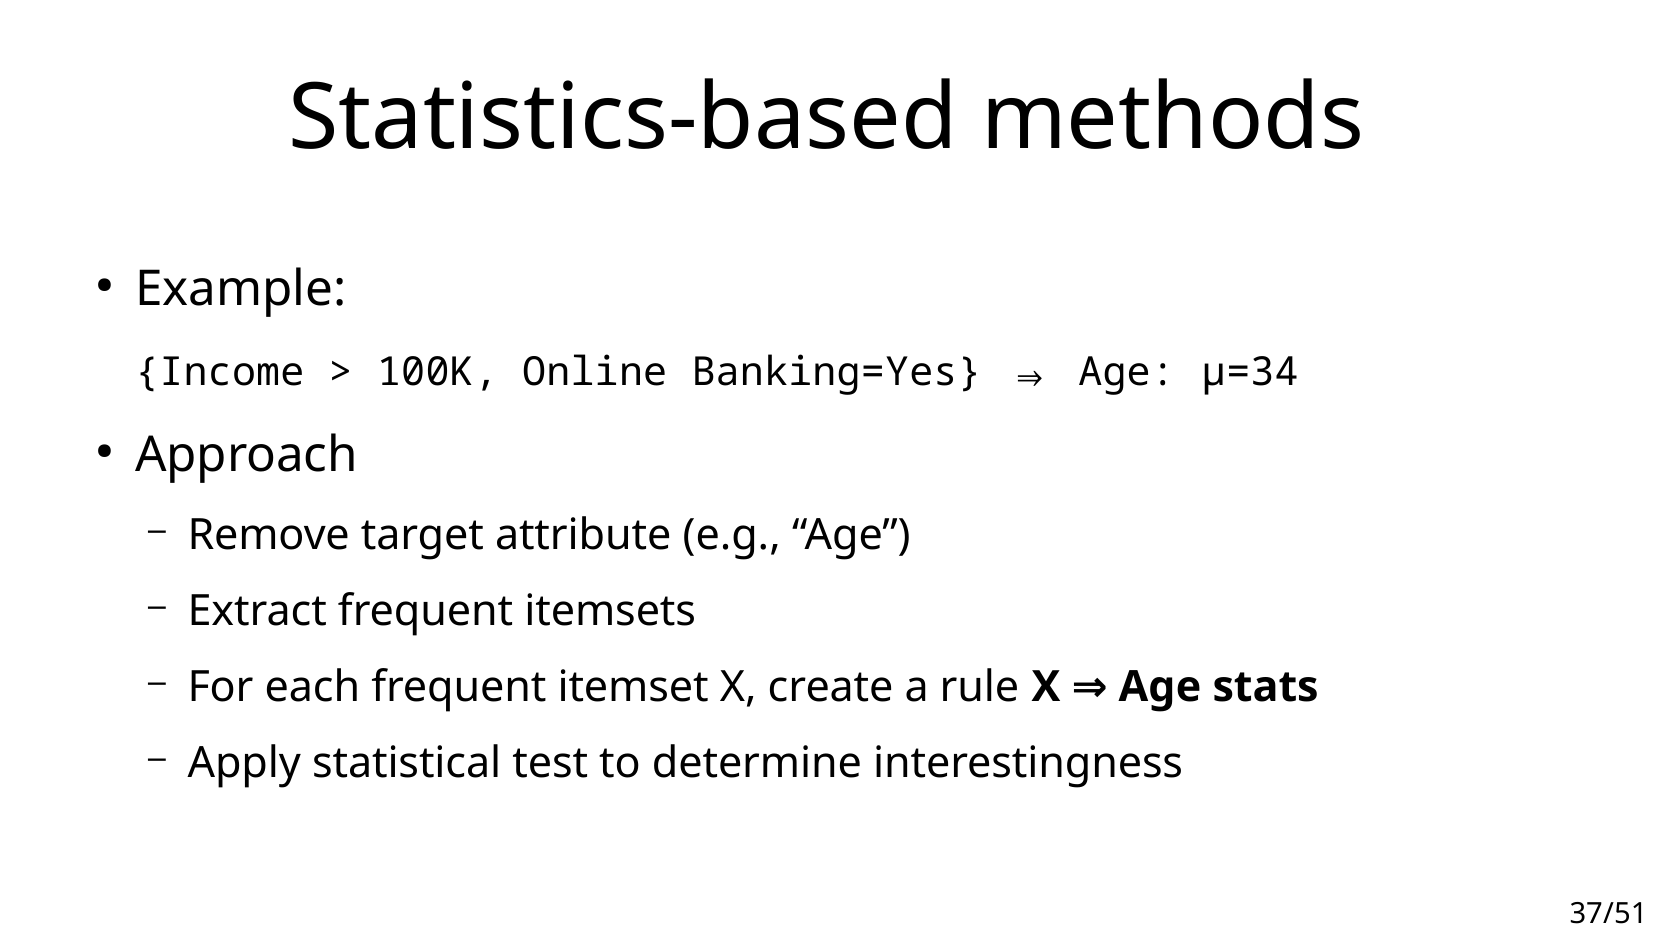

# Statistics-based methods
Example:
{Income > 100K, Online Banking=Yes} ⇒ Age: μ=34
Approach
Remove target attribute (e.g., “Age”)
Extract frequent itemsets
For each frequent itemset X, create a rule X ⇒ Age stats
Apply statistical test to determine interestingness
37